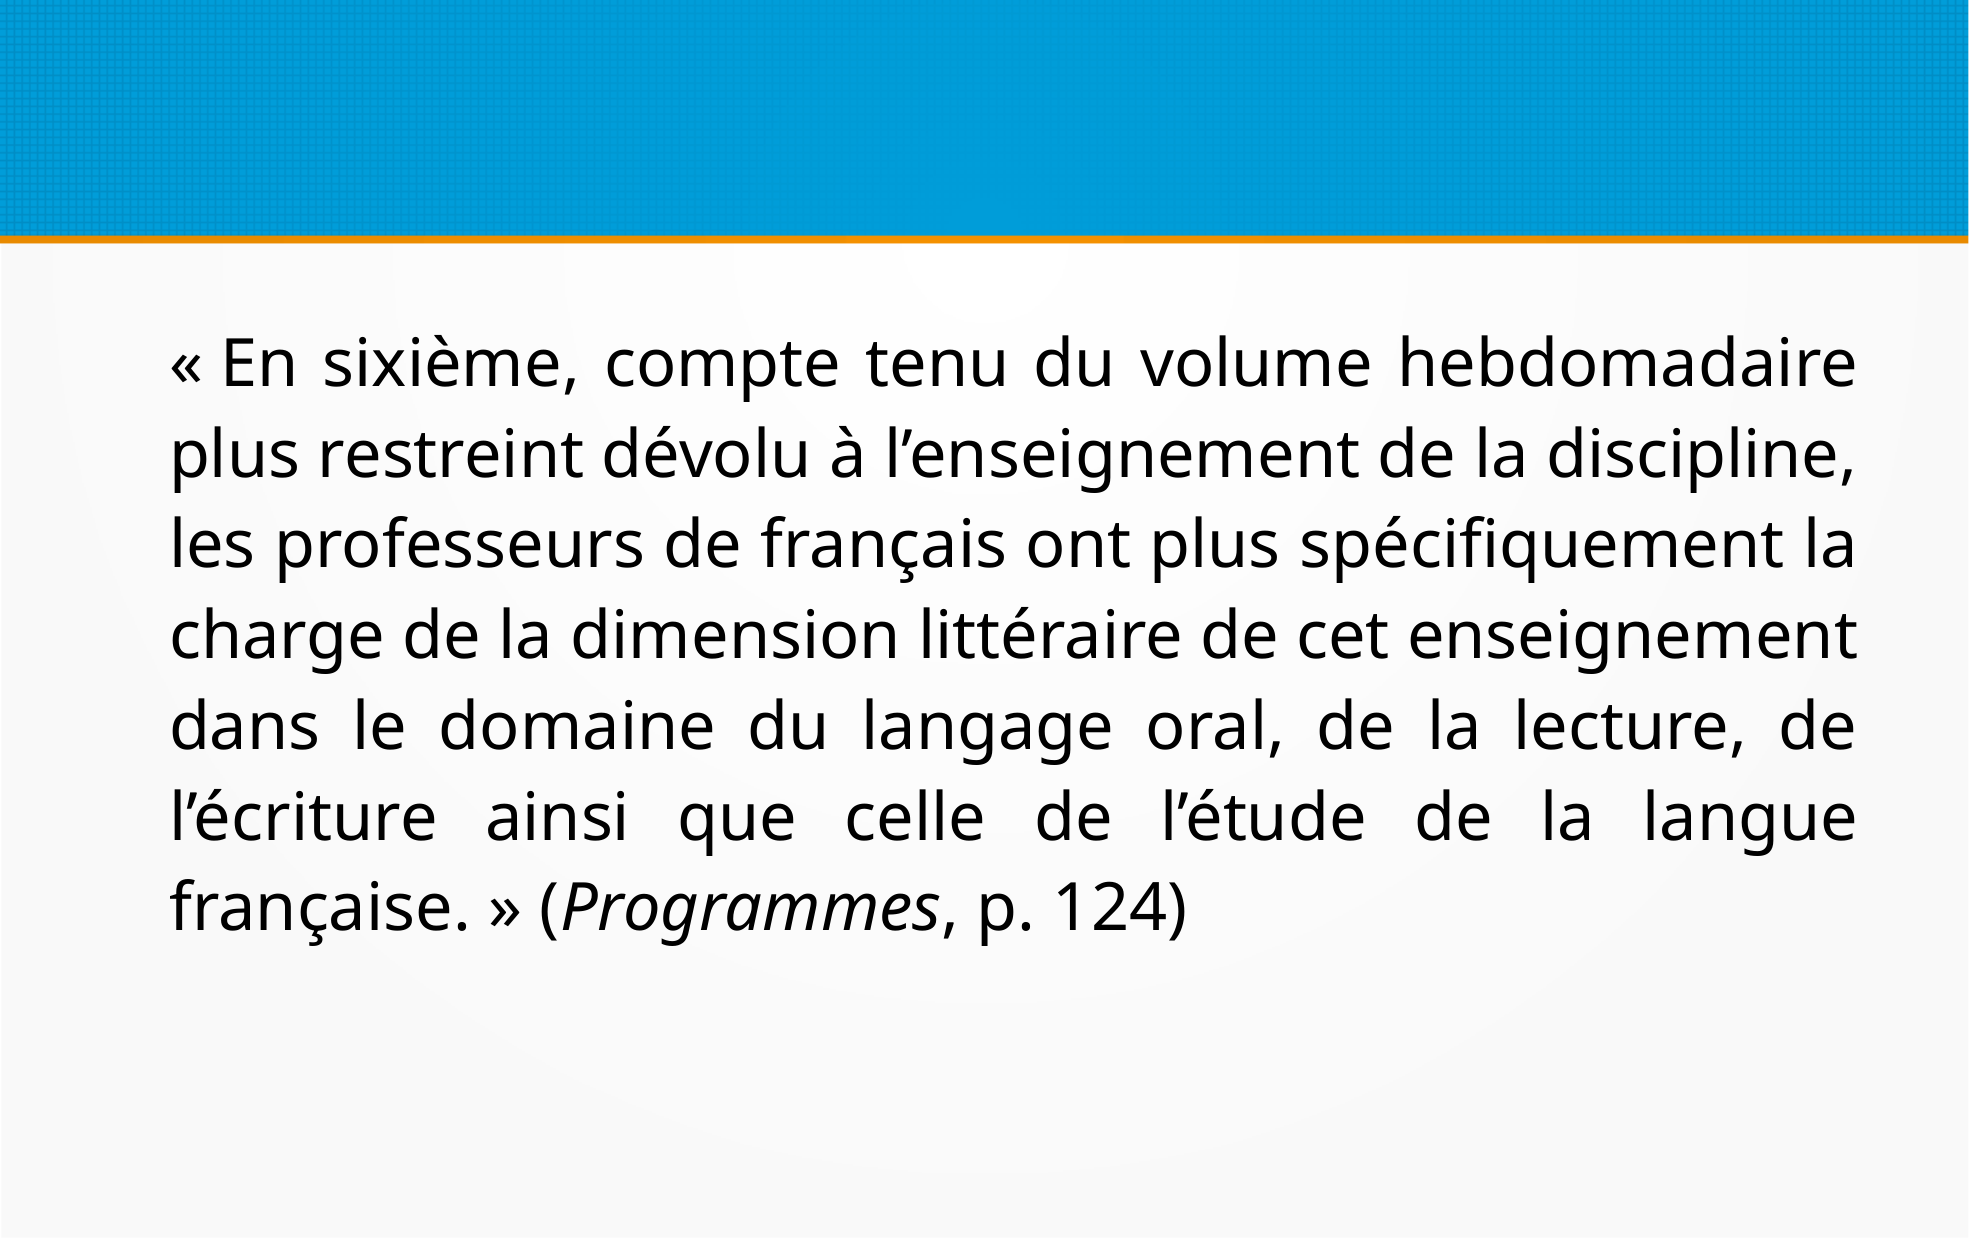

#
« En sixième, compte tenu du volume hebdomadaire plus restreint dévolu à l’enseignement de la discipline, les professeurs de français ont plus spécifiquement la charge de la dimension littéraire de cet enseignement dans le domaine du langage oral, de la lecture, de l’écriture ainsi que celle de l’étude de la langue française. » (Programmes, p. 124)